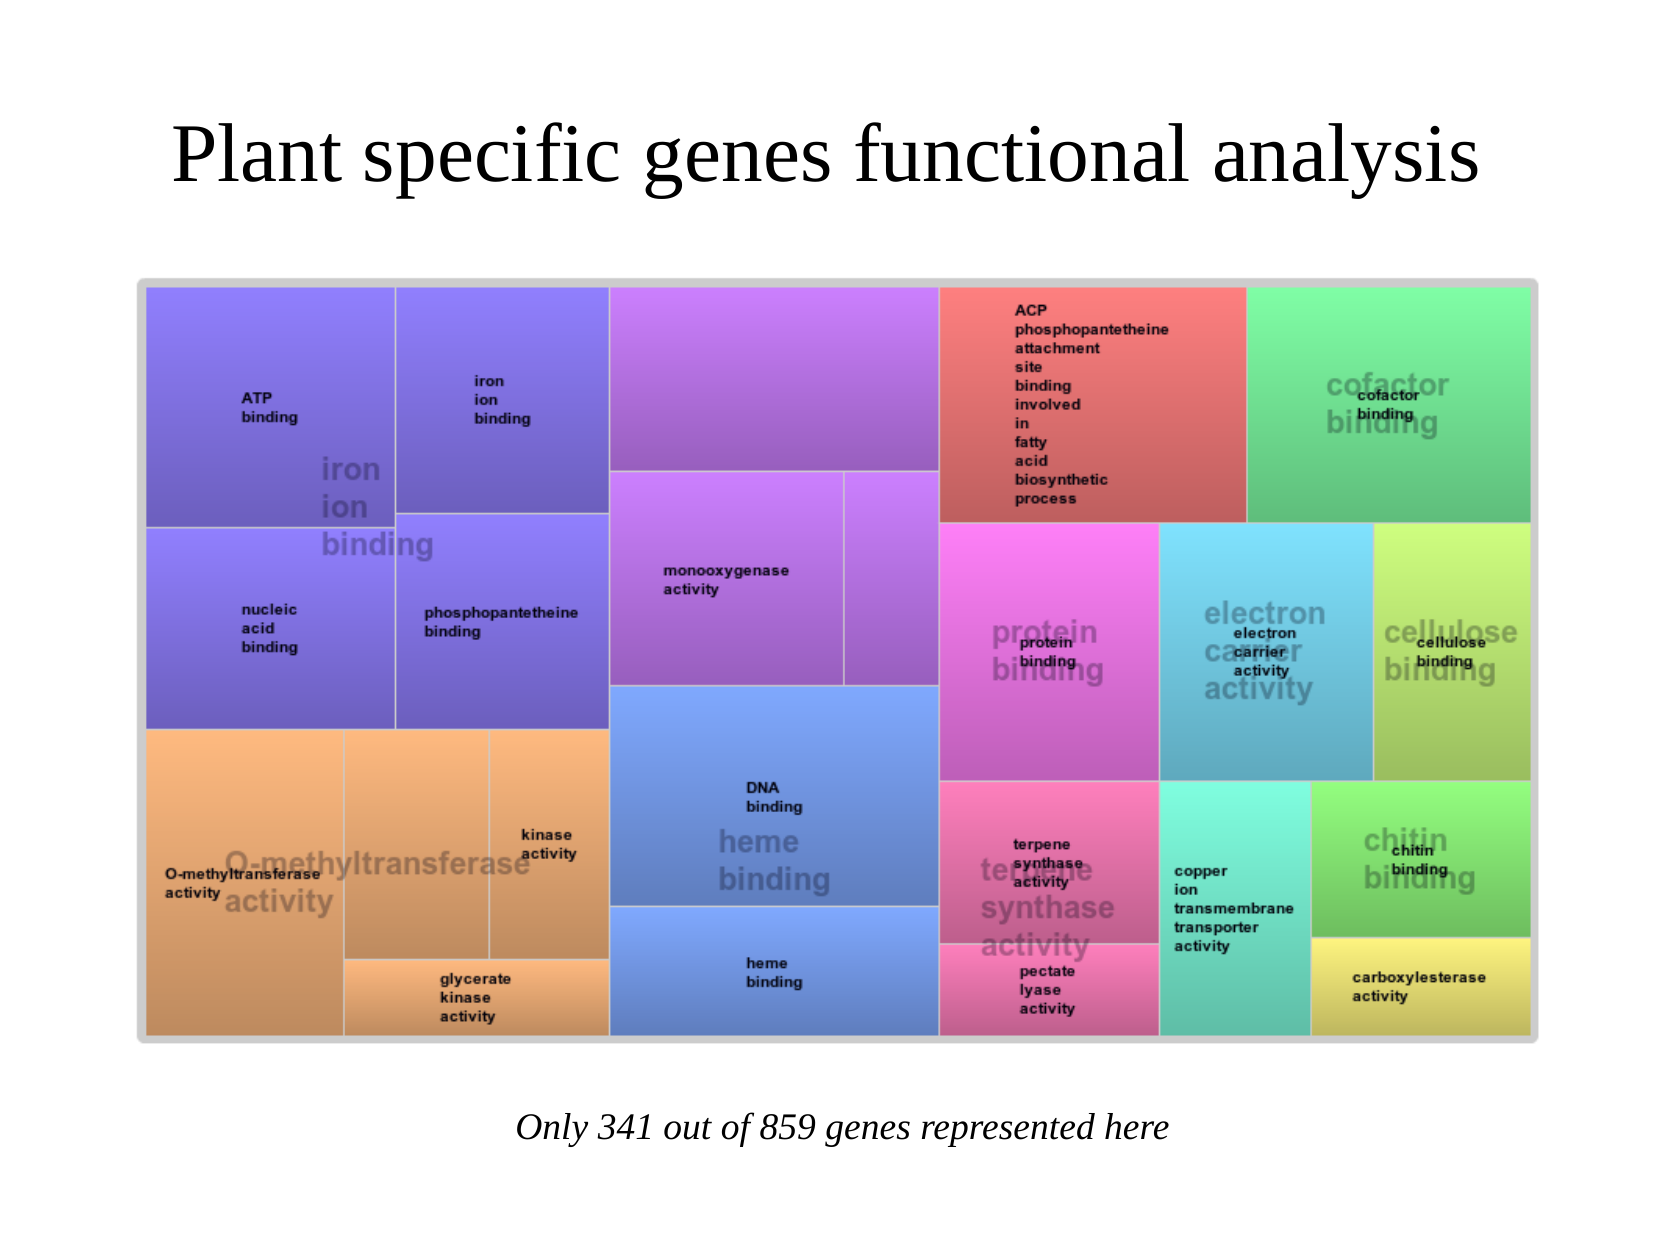

# Plant specific genes functional analysis
Only 341 out of 859 genes represented here